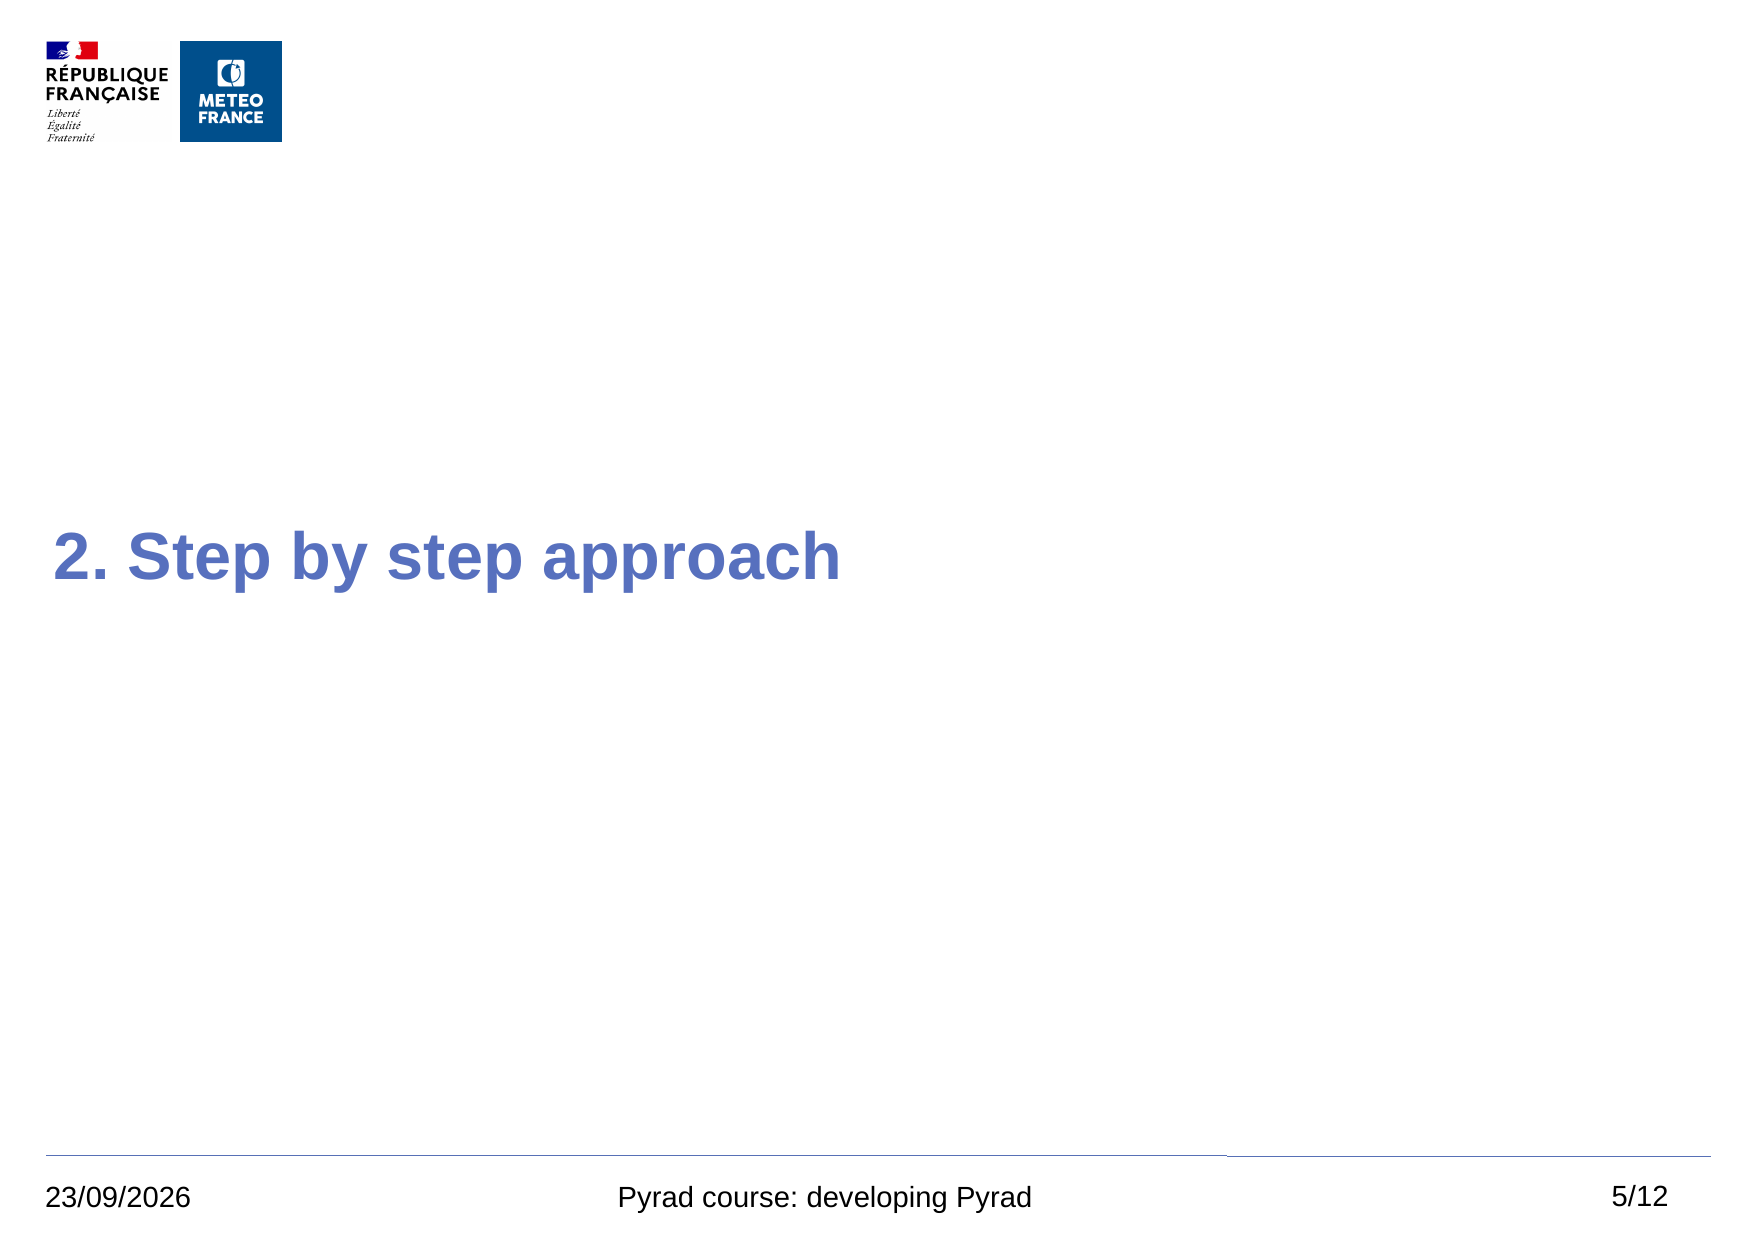

# 2. Step by step approach
5
Pyrad course: developing Pyrad